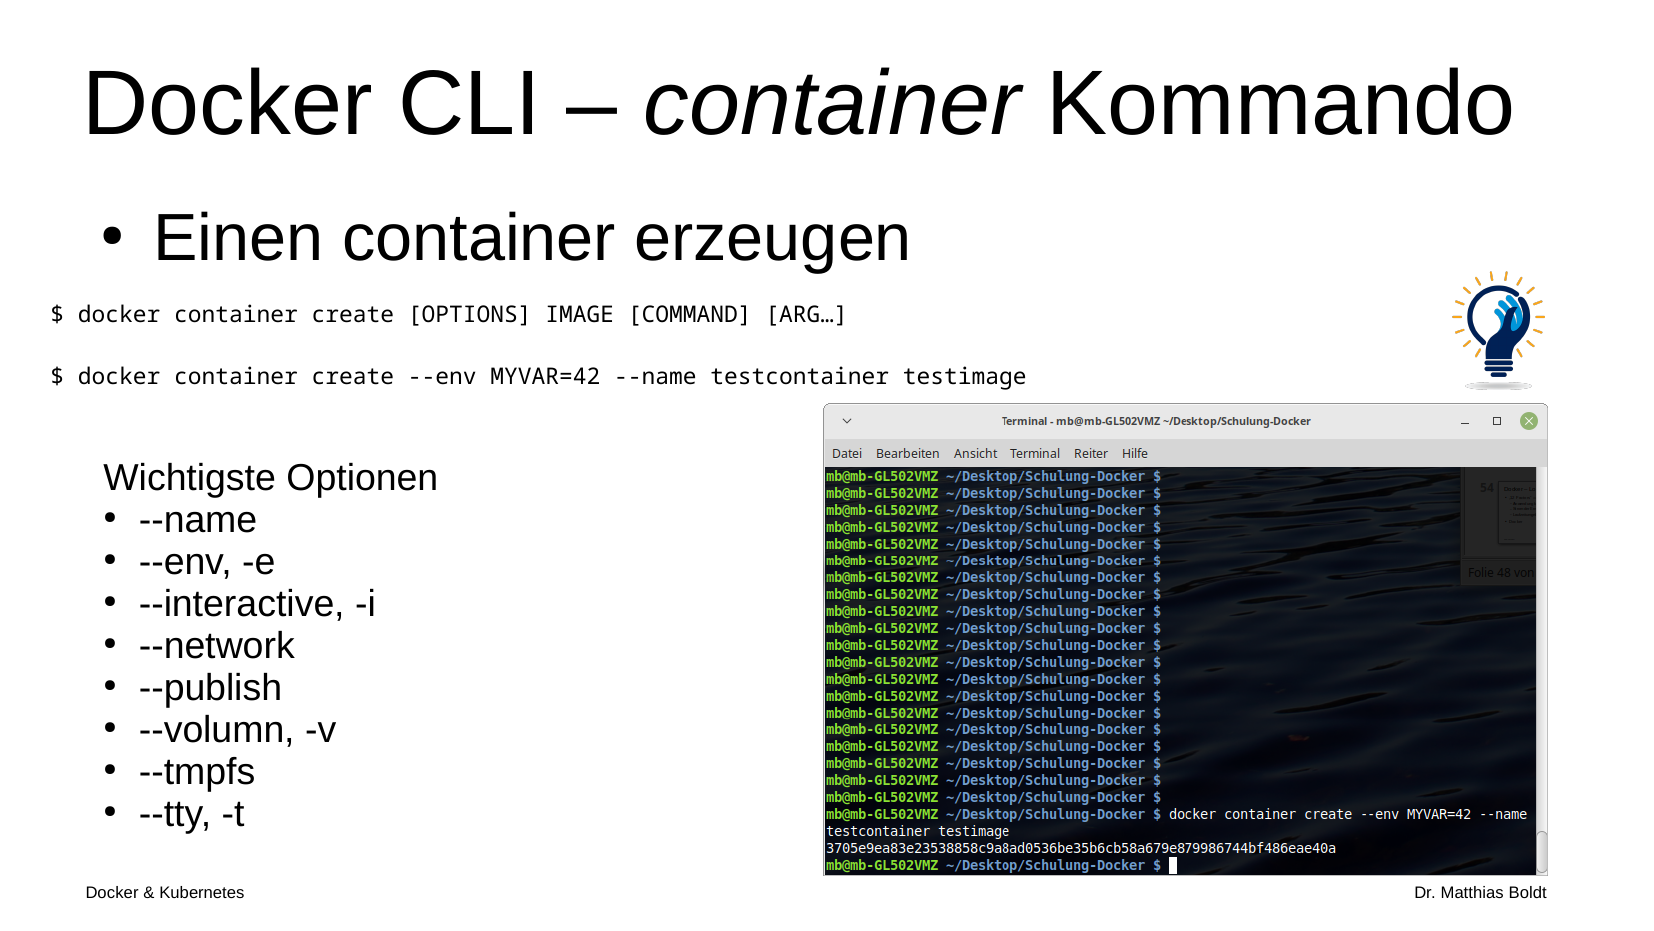

# Docker CLI – container Kommando
Einen container erzeugen
$ docker container create [OPTIONS] IMAGE [COMMAND] [ARG…]
$ docker container create --env MYVAR=42 --name testcontainer testimage
Wichtigste Optionen
--name
--env, -e
--interactive, -i
--network
--publish
--volumn, -v
--tmpfs
--tty, -t
Docker & Kubernetes																Dr. Matthias Boldt